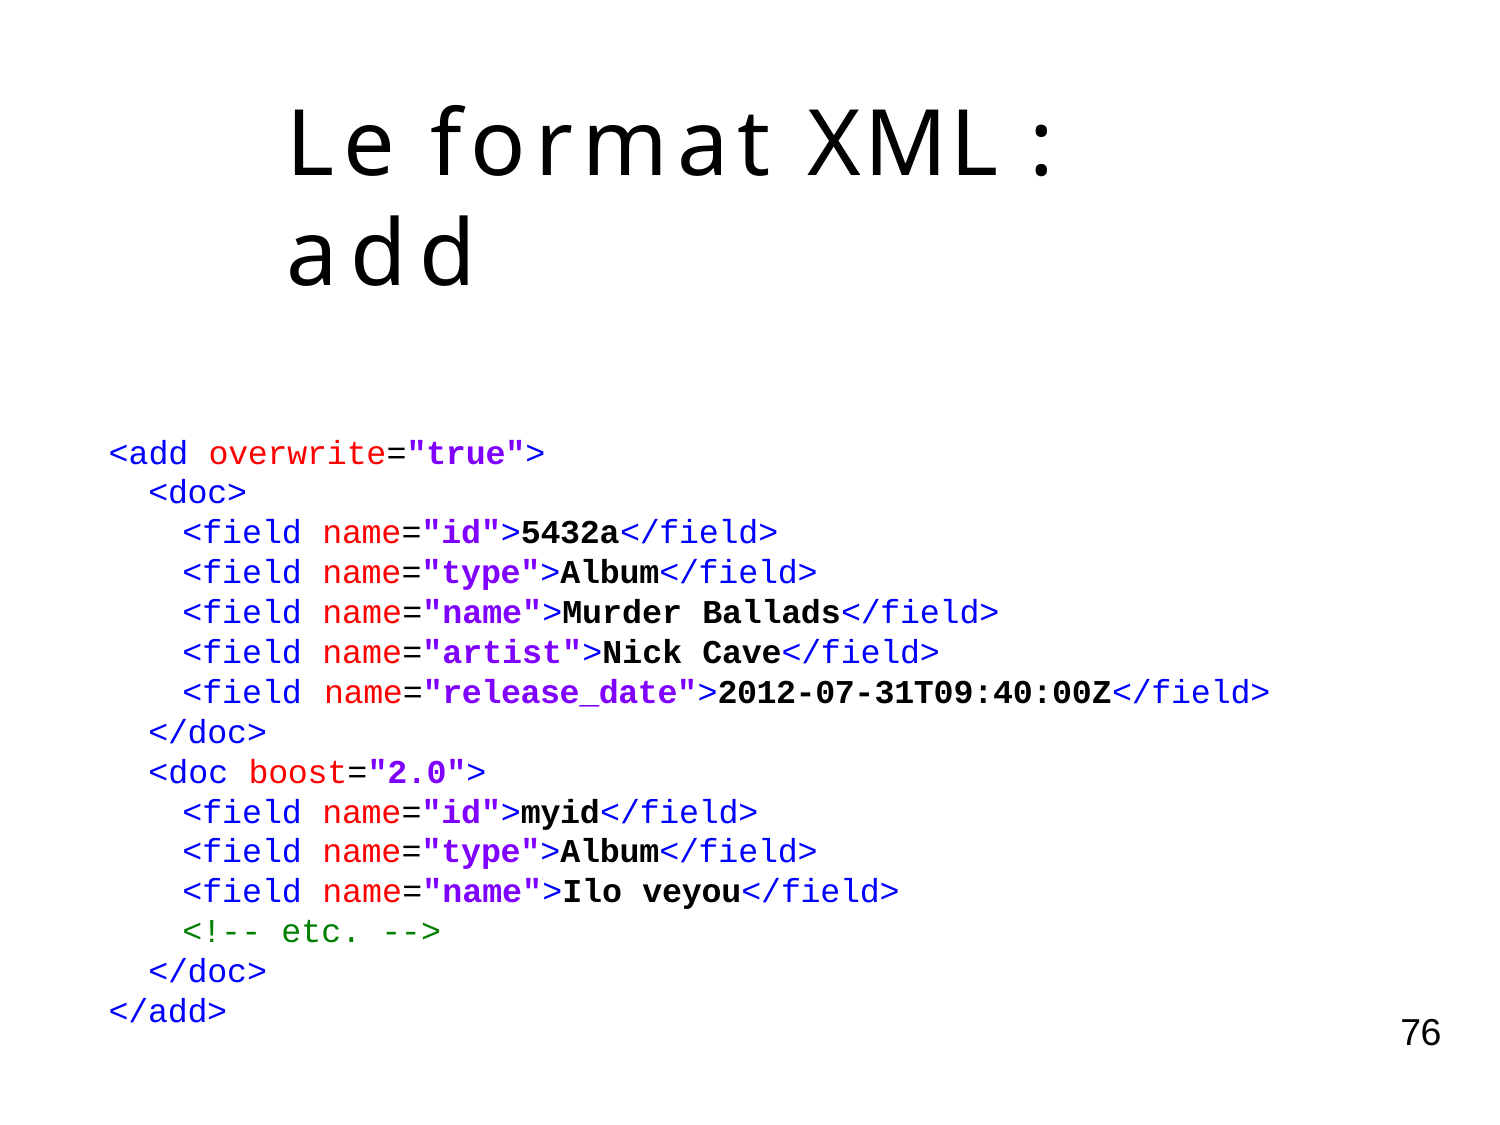

# Le format XML : add
<add overwrite="true">
<doc>
<field name="id">5432a</field>
<field name="type">Album</field>
<field name="name">Murder Ballads</field>
<field name="artist">Nick Cave</field>
<field name="release_date">2012-07-31T09:40:00Z</field>
</doc>
<doc boost="2.0">
<field name="id">myid</field>
<field name="type">Album</field>
<field name="name">Ilo veyou</field>
<!-- etc. -->
</doc>
</add>
76